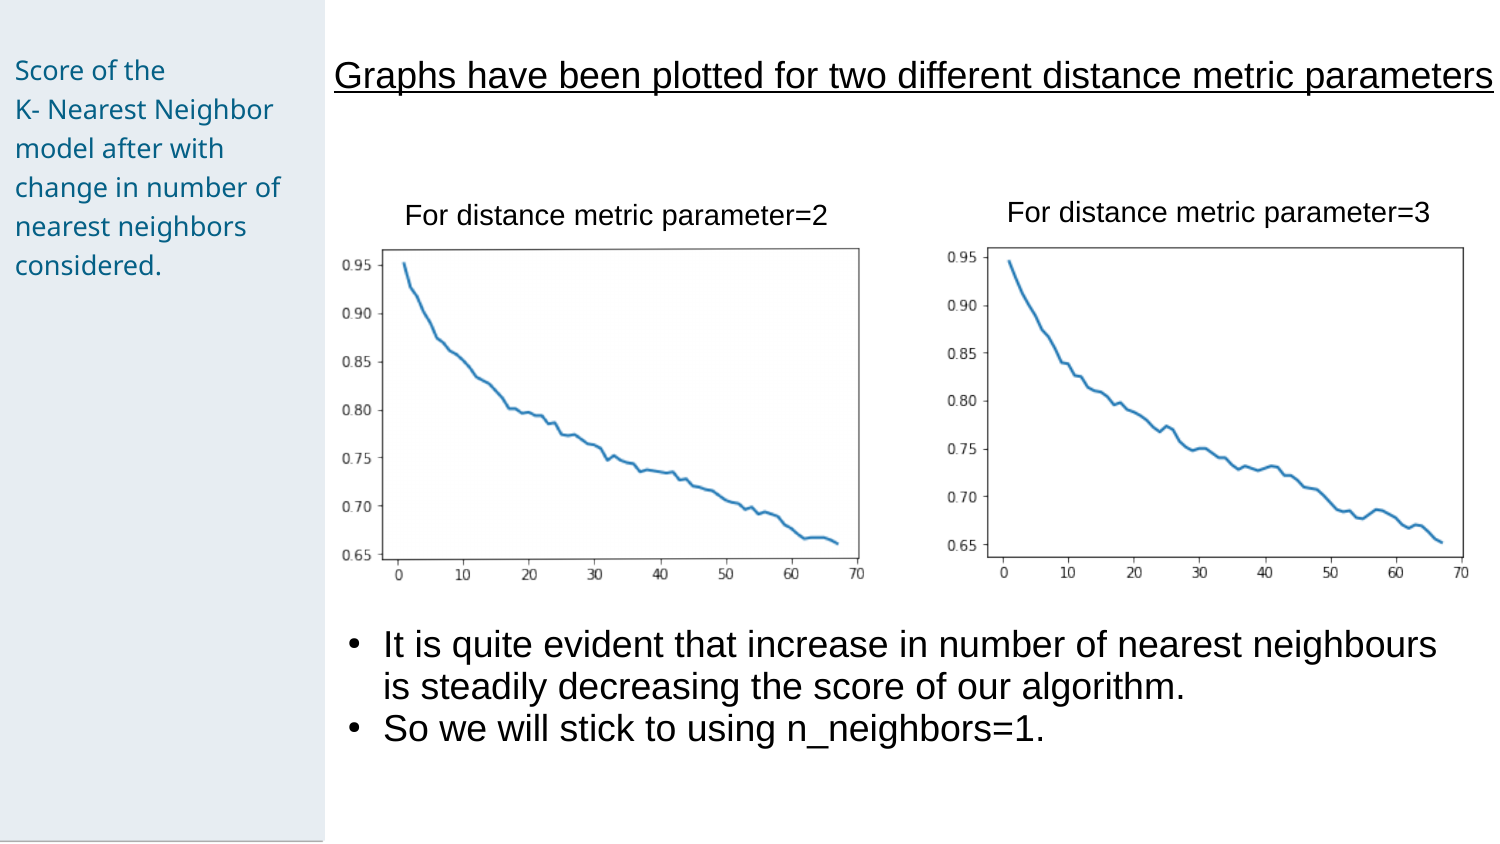

Score of the
K- Nearest Neighbor
model after with change in number of nearest neighbors considered.
Graphs have been plotted for two different distance metric parameters
For distance metric parameter=3
For distance metric parameter=2
It is quite evident that increase in number of nearest neighbours
is steadily decreasing the score of our algorithm.
So we will stick to using n_neighbors=1.